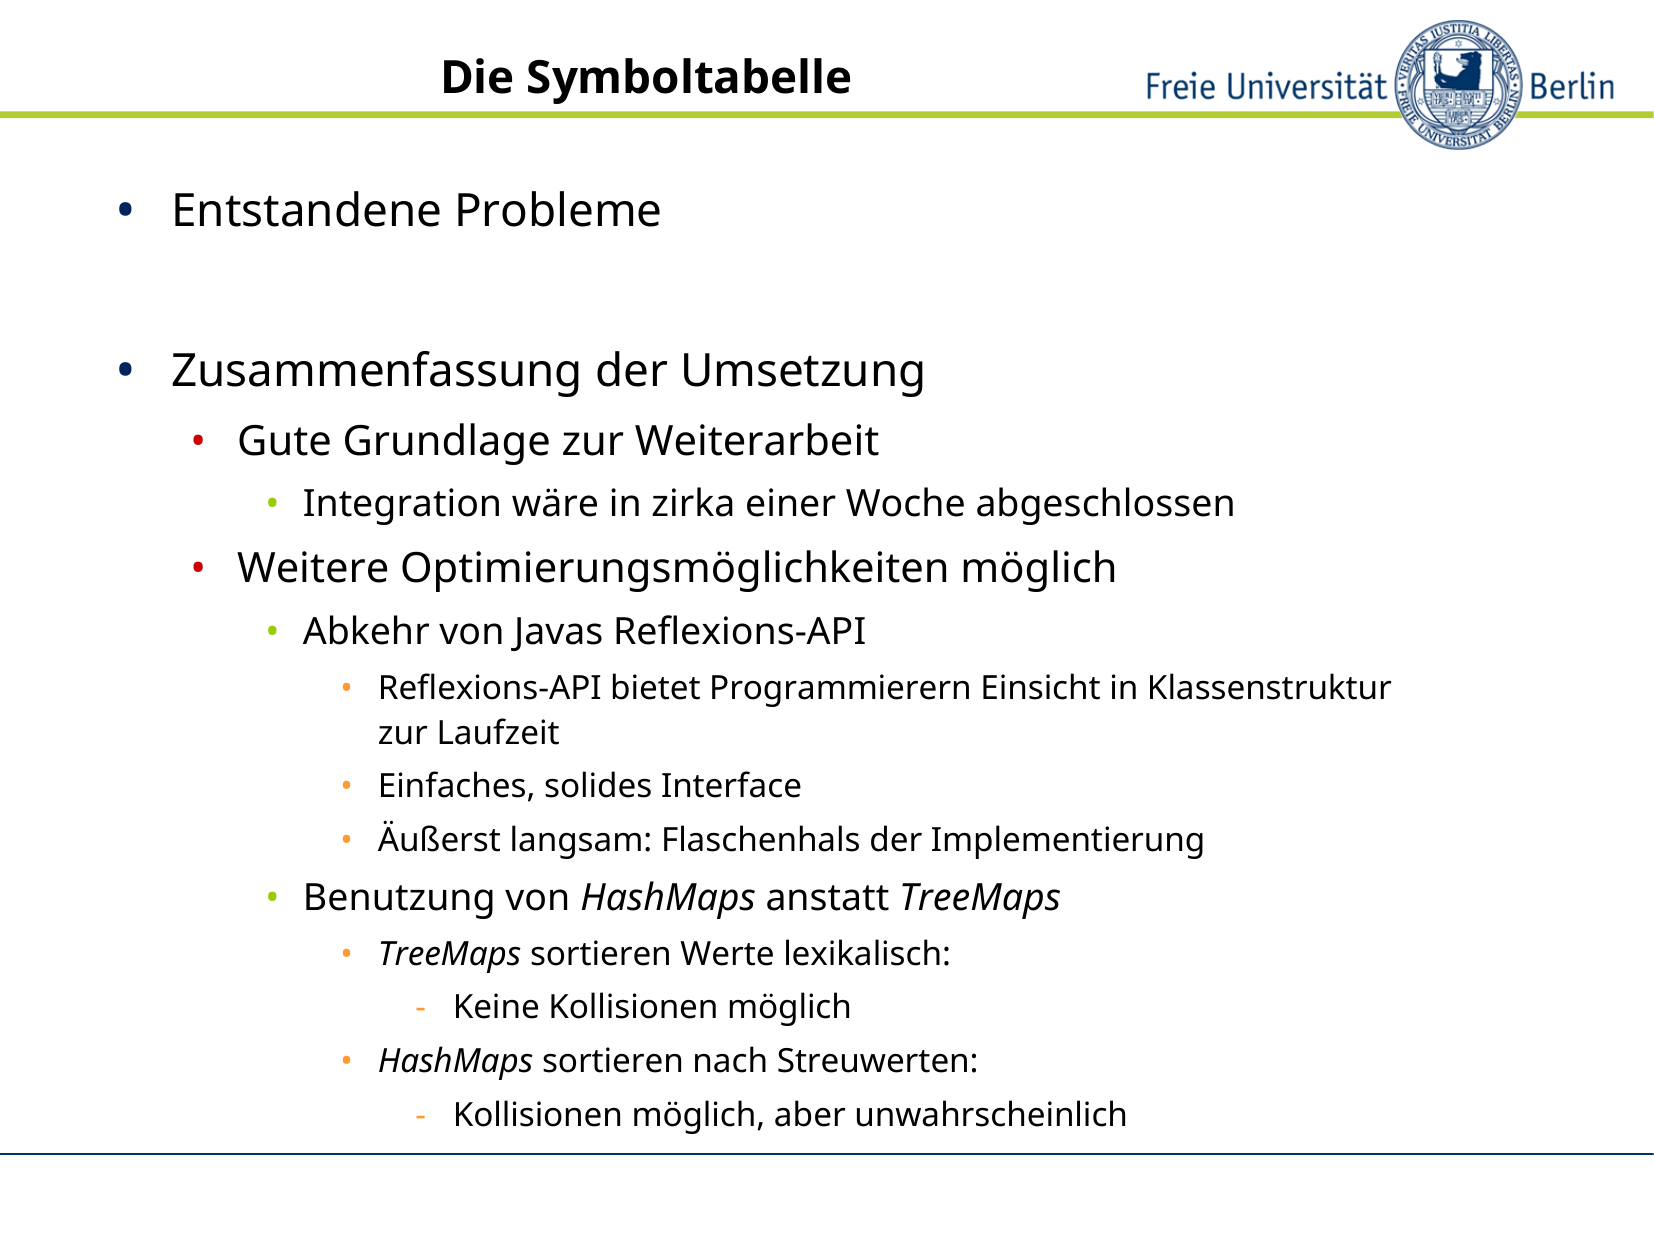

# Die Symboltabelle
Entstandene Probleme
Zusammenfassung der Umsetzung
Gute Grundlage zur Weiterarbeit
Integration wäre in zirka einer Woche abgeschlossen
Weitere Optimierungsmöglichkeiten möglich
Abkehr von Javas Reflexions-API
Reflexions-API bietet Programmierern Einsicht in Klassenstruktur zur Laufzeit
Einfaches, solides Interface
Äußerst langsam: Flaschenhals der Implementierung
Benutzung von HashMaps anstatt TreeMaps
TreeMaps sortieren Werte lexikalisch:
Keine Kollisionen möglich
HashMaps sortieren nach Streuwerten:
Kollisionen möglich, aber unwahrscheinlich